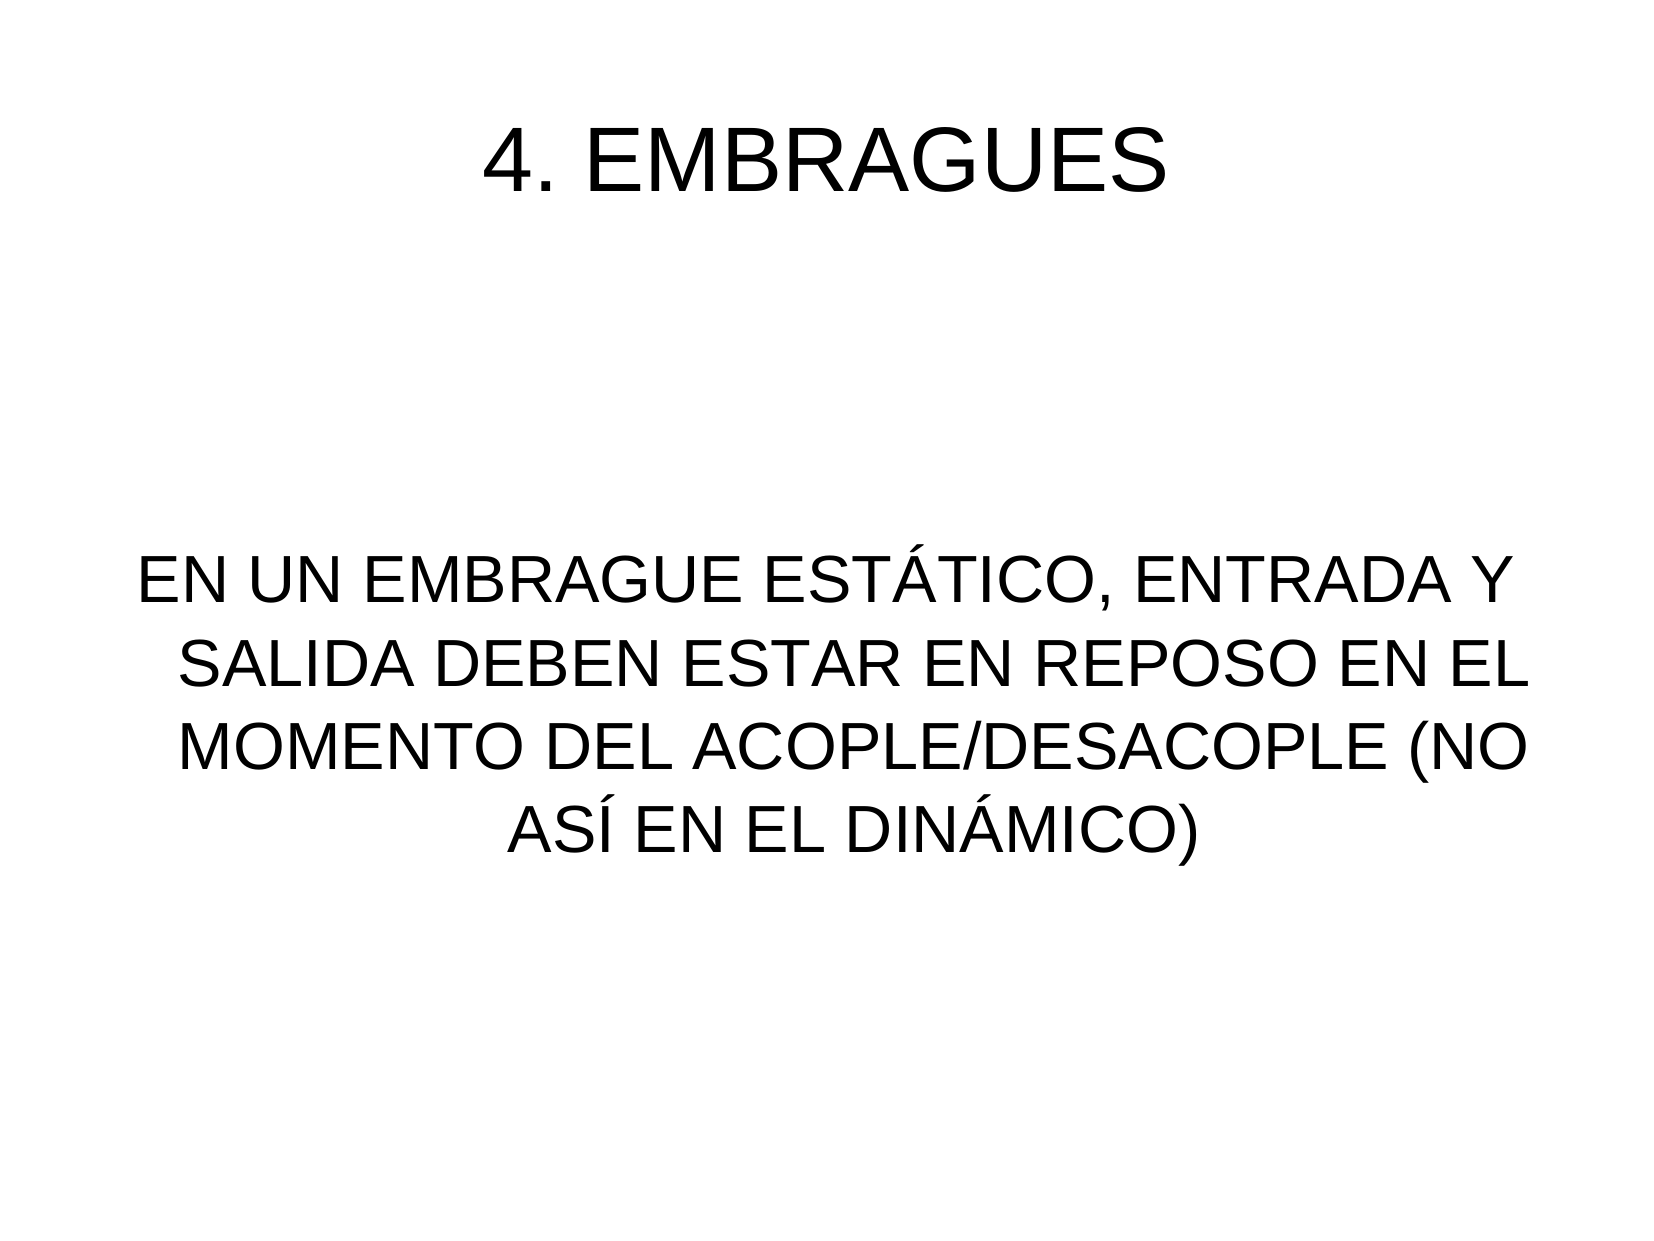

# 4. EMBRAGUES
EN UN EMBRAGUE ESTÁTICO, ENTRADA Y SALIDA DEBEN ESTAR EN REPOSO EN EL MOMENTO DEL ACOPLE/DESACOPLE (NO ASÍ EN EL DINÁMICO)